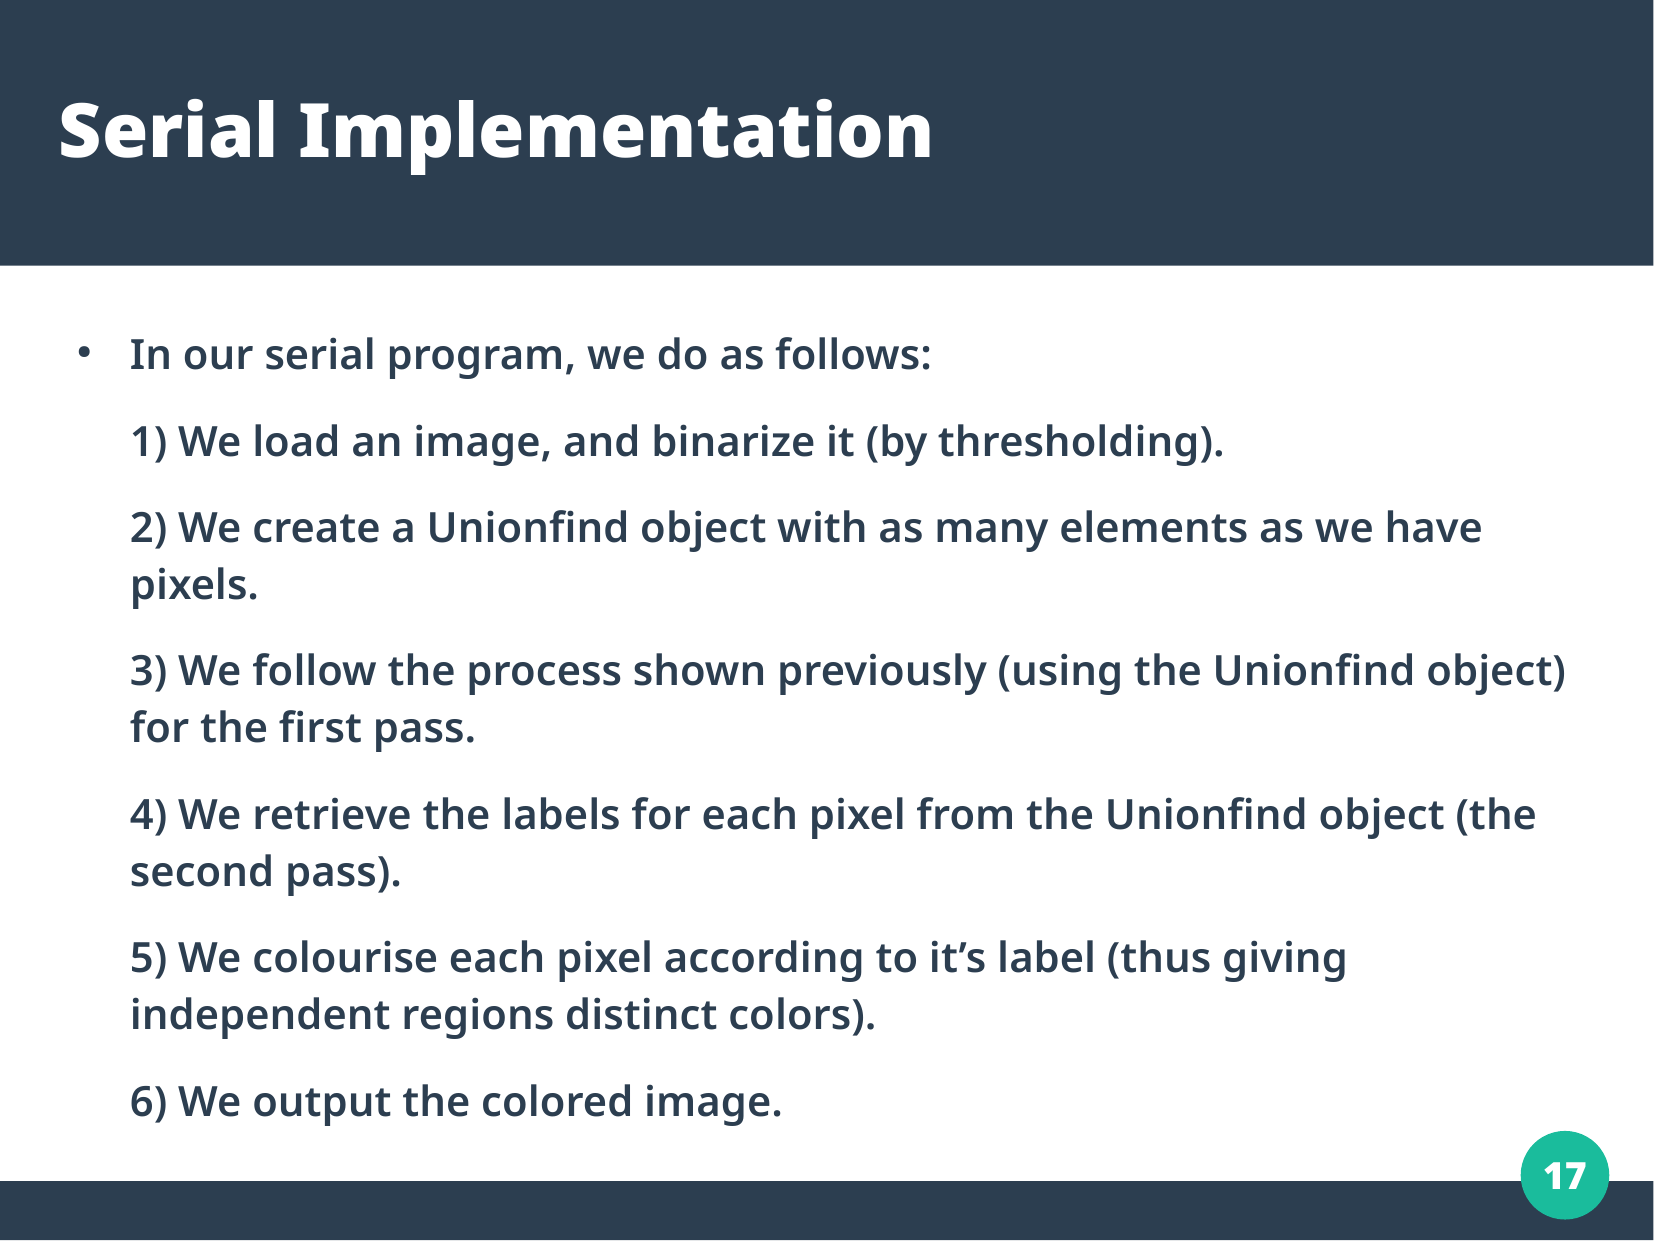

# Serial Implementation
In our serial program, we do as follows:
1) We load an image, and binarize it (by thresholding).
2) We create a Unionfind object with as many elements as we have pixels.
3) We follow the process shown previously (using the Unionfind object) for the first pass.
4) We retrieve the labels for each pixel from the Unionfind object (the second pass).
5) We colourise each pixel according to it’s label (thus giving independent regions distinct colors).
6) We output the colored image.
17